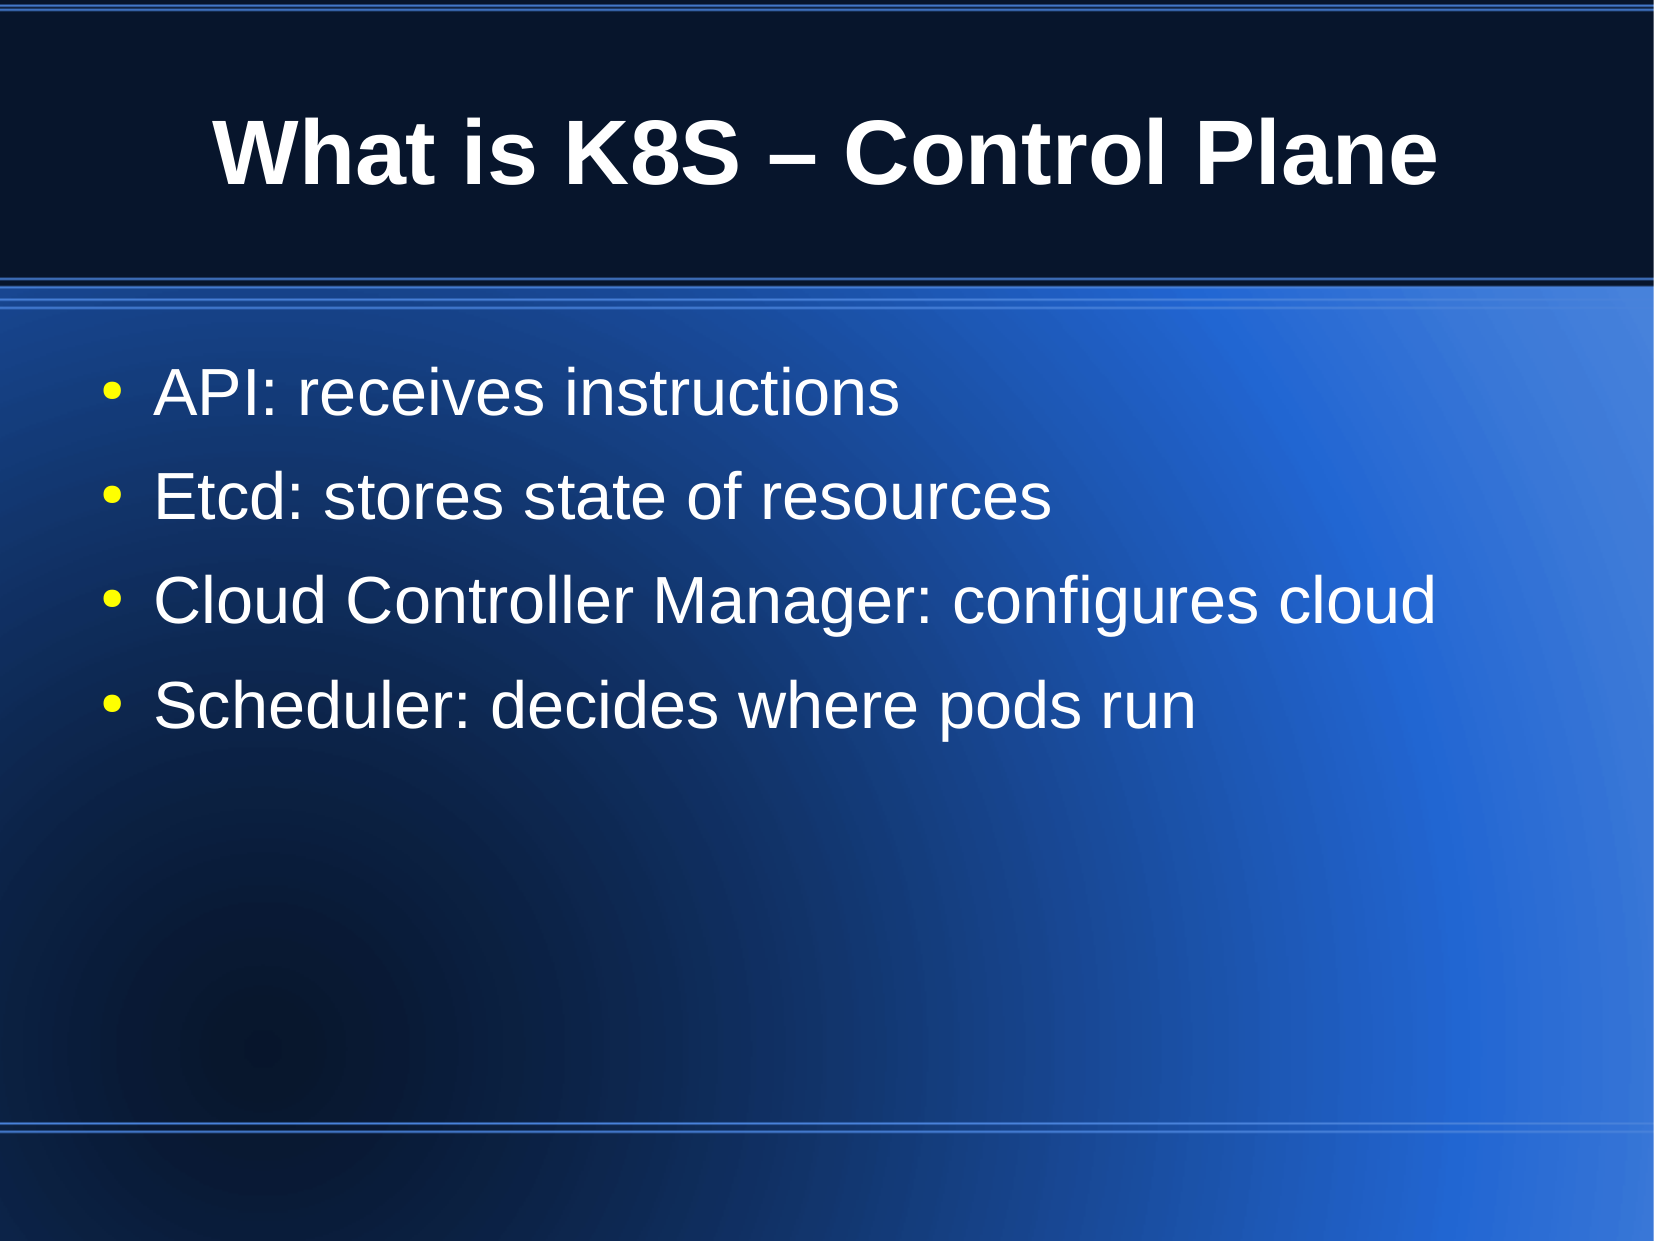

# What is K8S – Control Plane
API: receives instructions
Etcd: stores state of resources
Cloud Controller Manager: configures cloud
Scheduler: decides where pods run